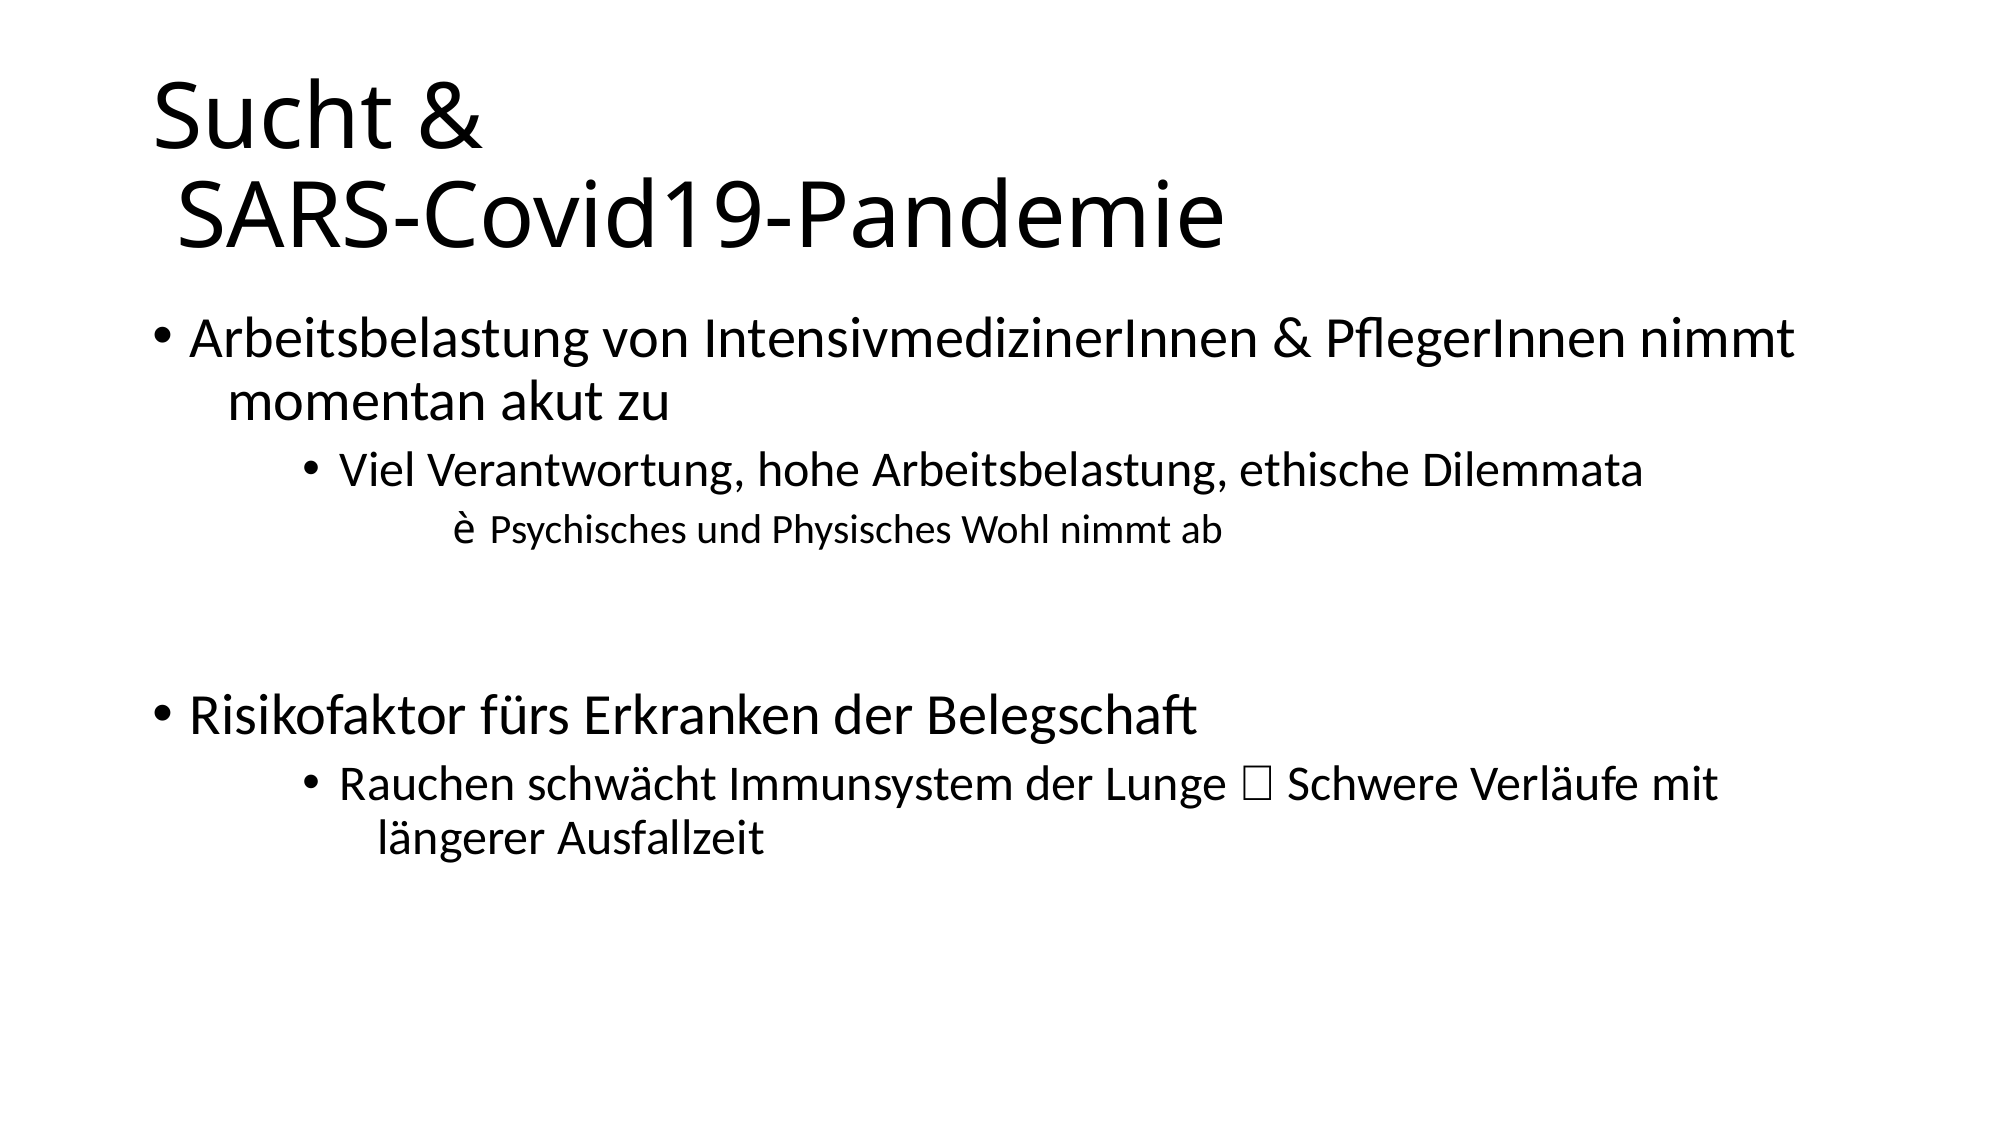

# Sucht & SARS-Covid19-Pandemie
Arbeitsbelastung von IntensivmedizinerInnen & PflegerInnen nimmt momentan akut zu
Viel Verantwortung, hohe Arbeitsbelastung, ethische Dilemmata
Psychisches und Physisches Wohl nimmt ab
Risikofaktor fürs Erkranken der Belegschaft
Rauchen schwächt Immunsystem der Lunge  Schwere Verläufe mit längerer Ausfallzeit